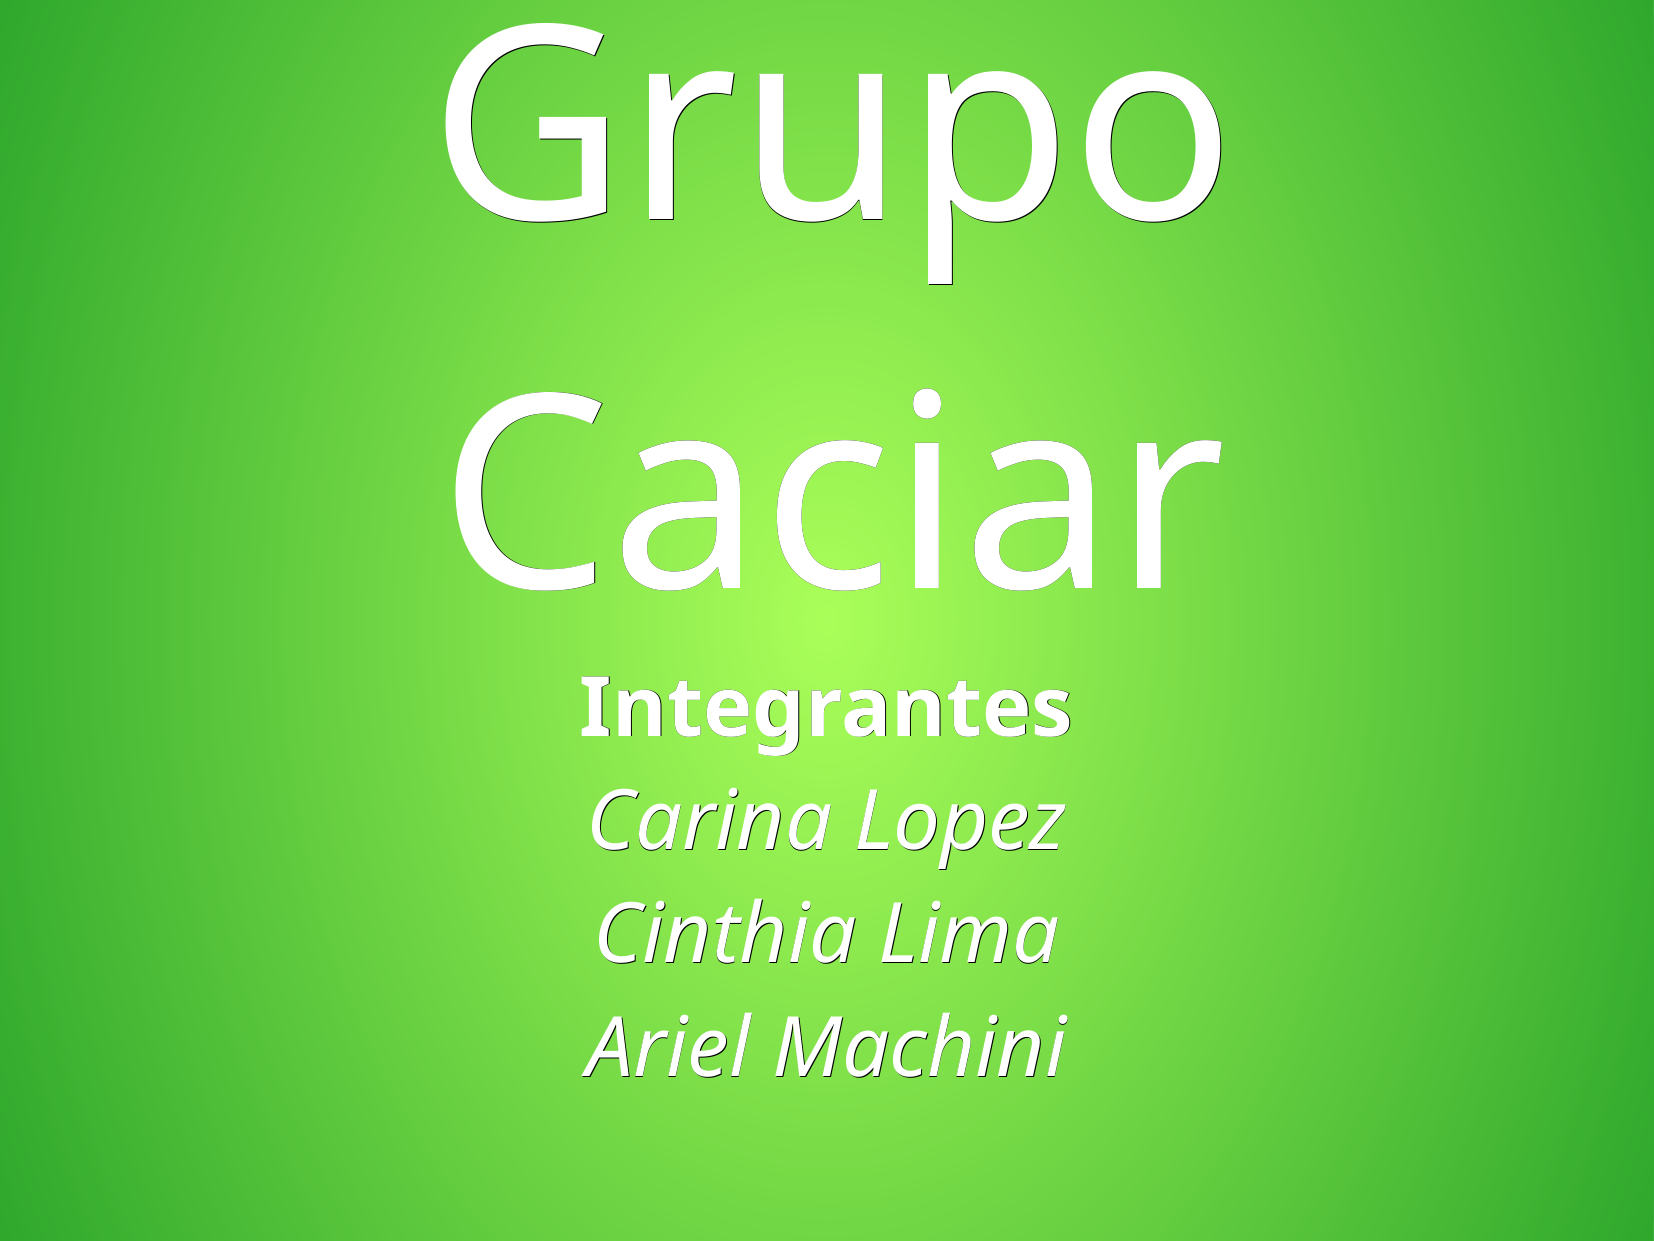

Grupo Caciar
Integrantes
Carina Lopez
Cinthia Lima
Ariel Machini